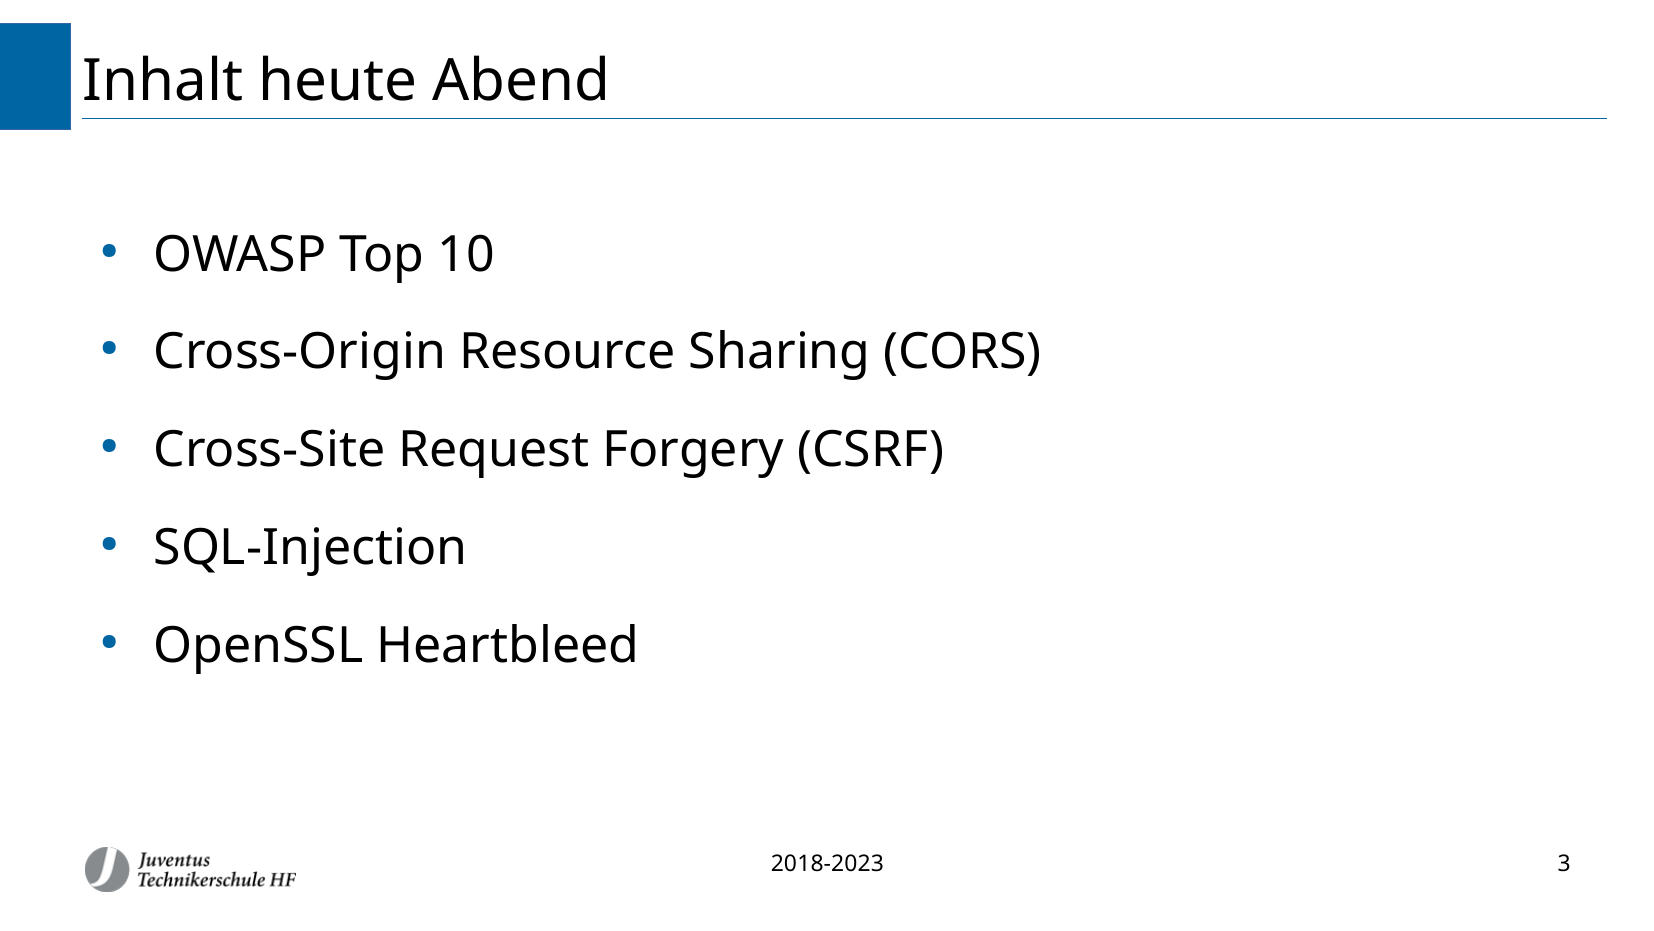

# Inhalt heute Abend
OWASP Top 10
Cross-Origin Resource Sharing (CORS)
Cross-Site Request Forgery (CSRF)
SQL-Injection
OpenSSL Heartbleed
2018-2023
3